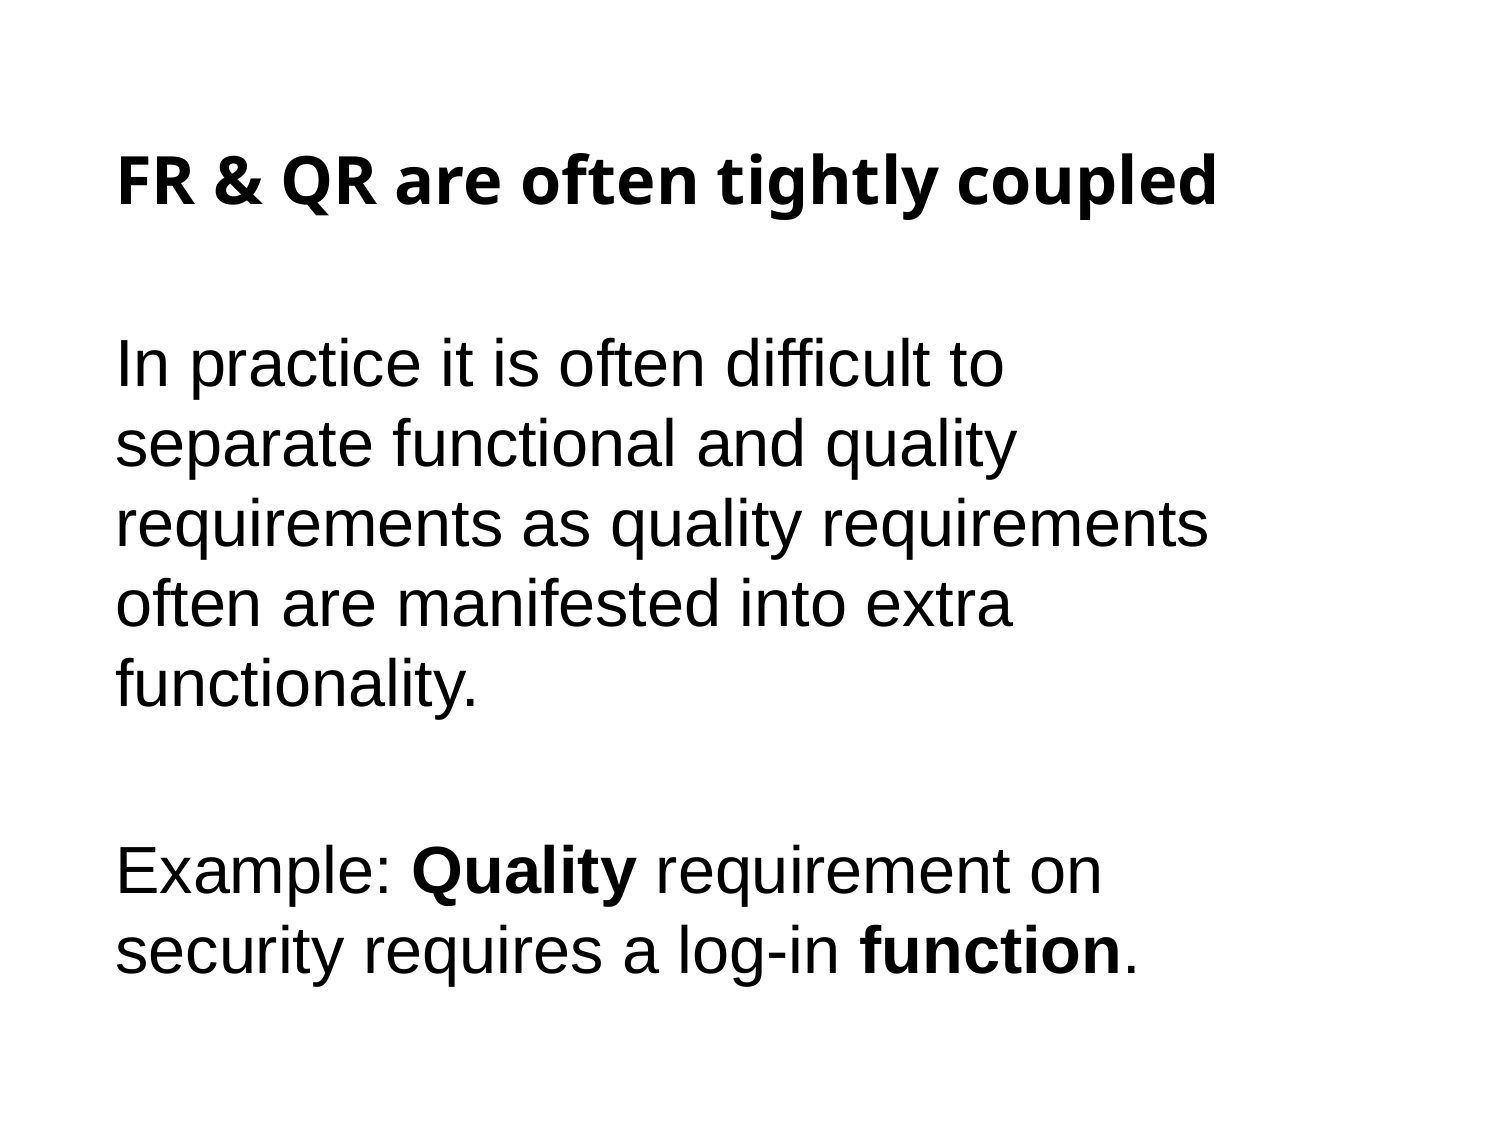

# FR & QR are often tightly coupled
In practice it is often difficult to separate functional and quality requirements as quality requirements often are manifested into extra functionality.
Example: Quality requirement on security requires a log-in function.